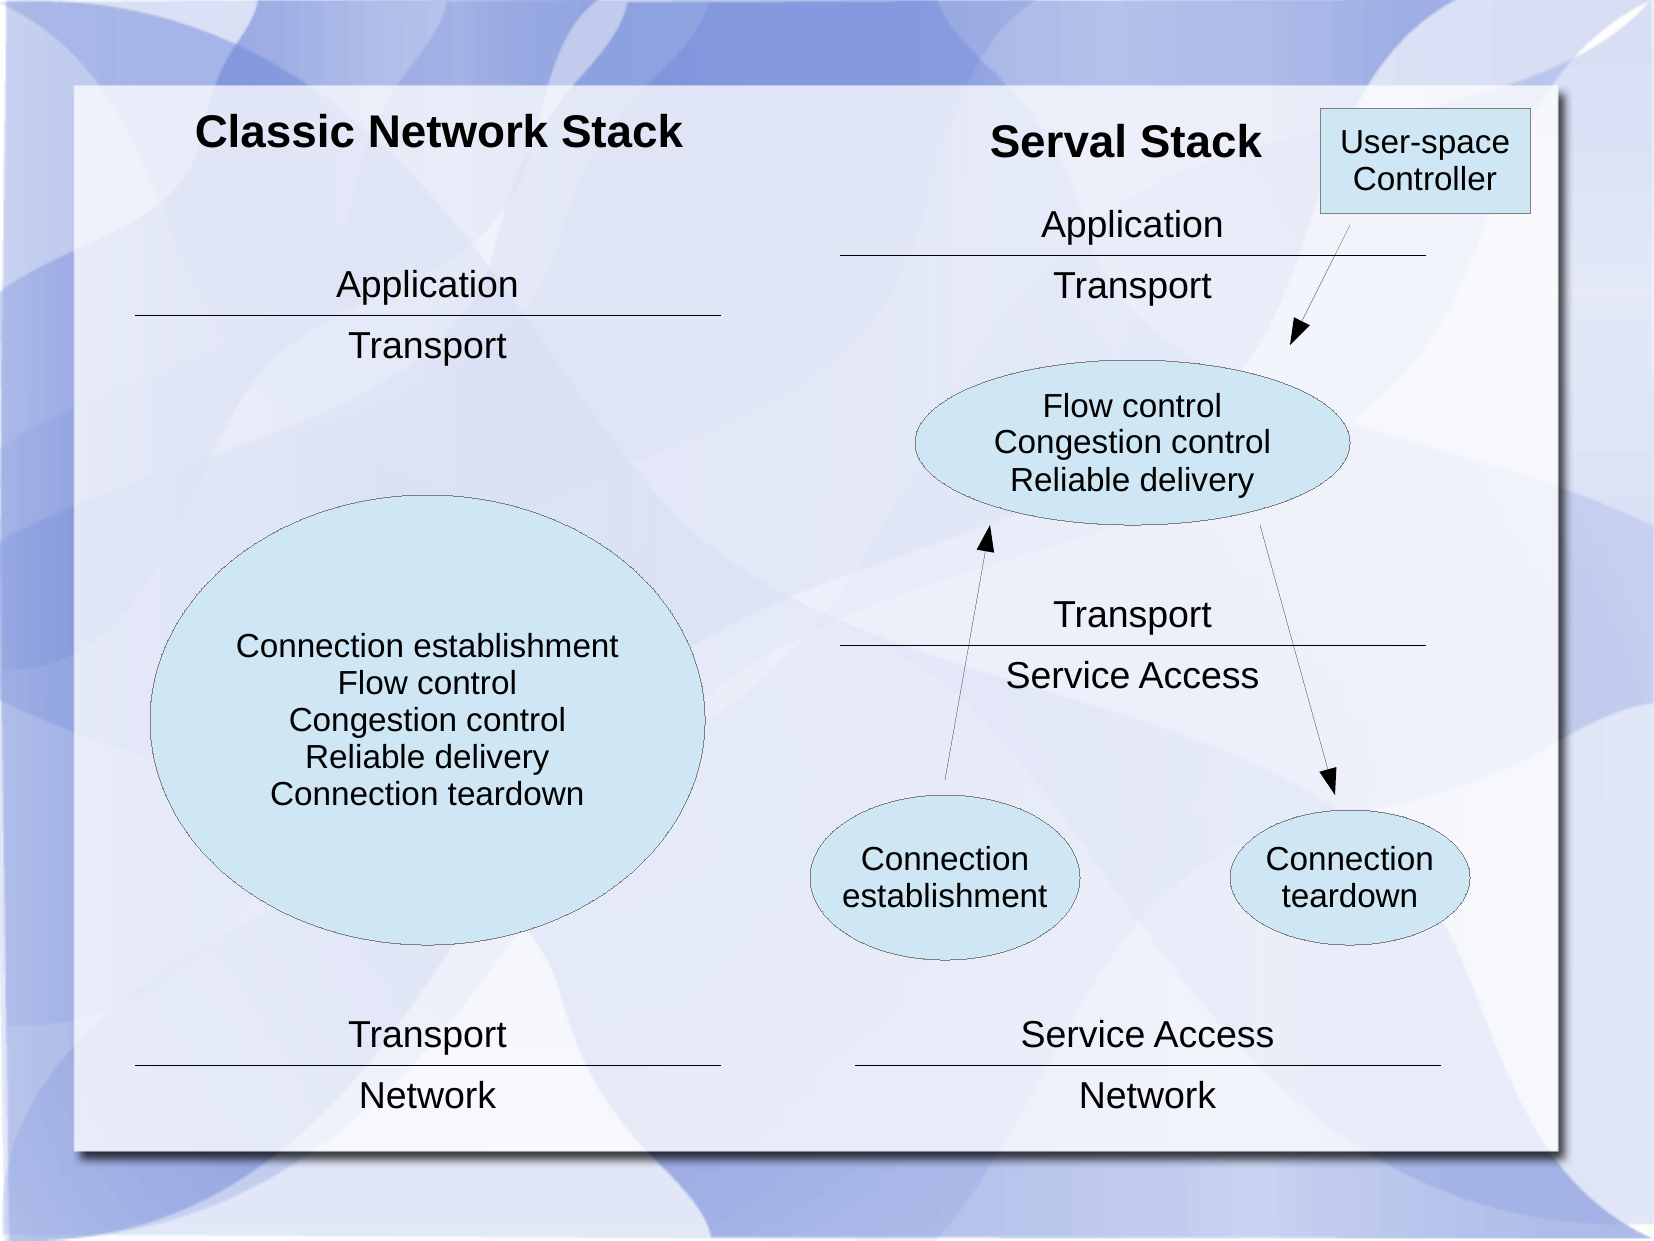

Classic Network Stack
Serval Stack
User-space
Controller
Application
Transport
Application
Transport
Flow control
Congestion control
Reliable delivery
Connection establishment
Flow control
Congestion control
Reliable delivery
Connection teardown
Transport
Service Access
Connection
establishment
Connection
teardown
Transport
Network
Service Access
Network